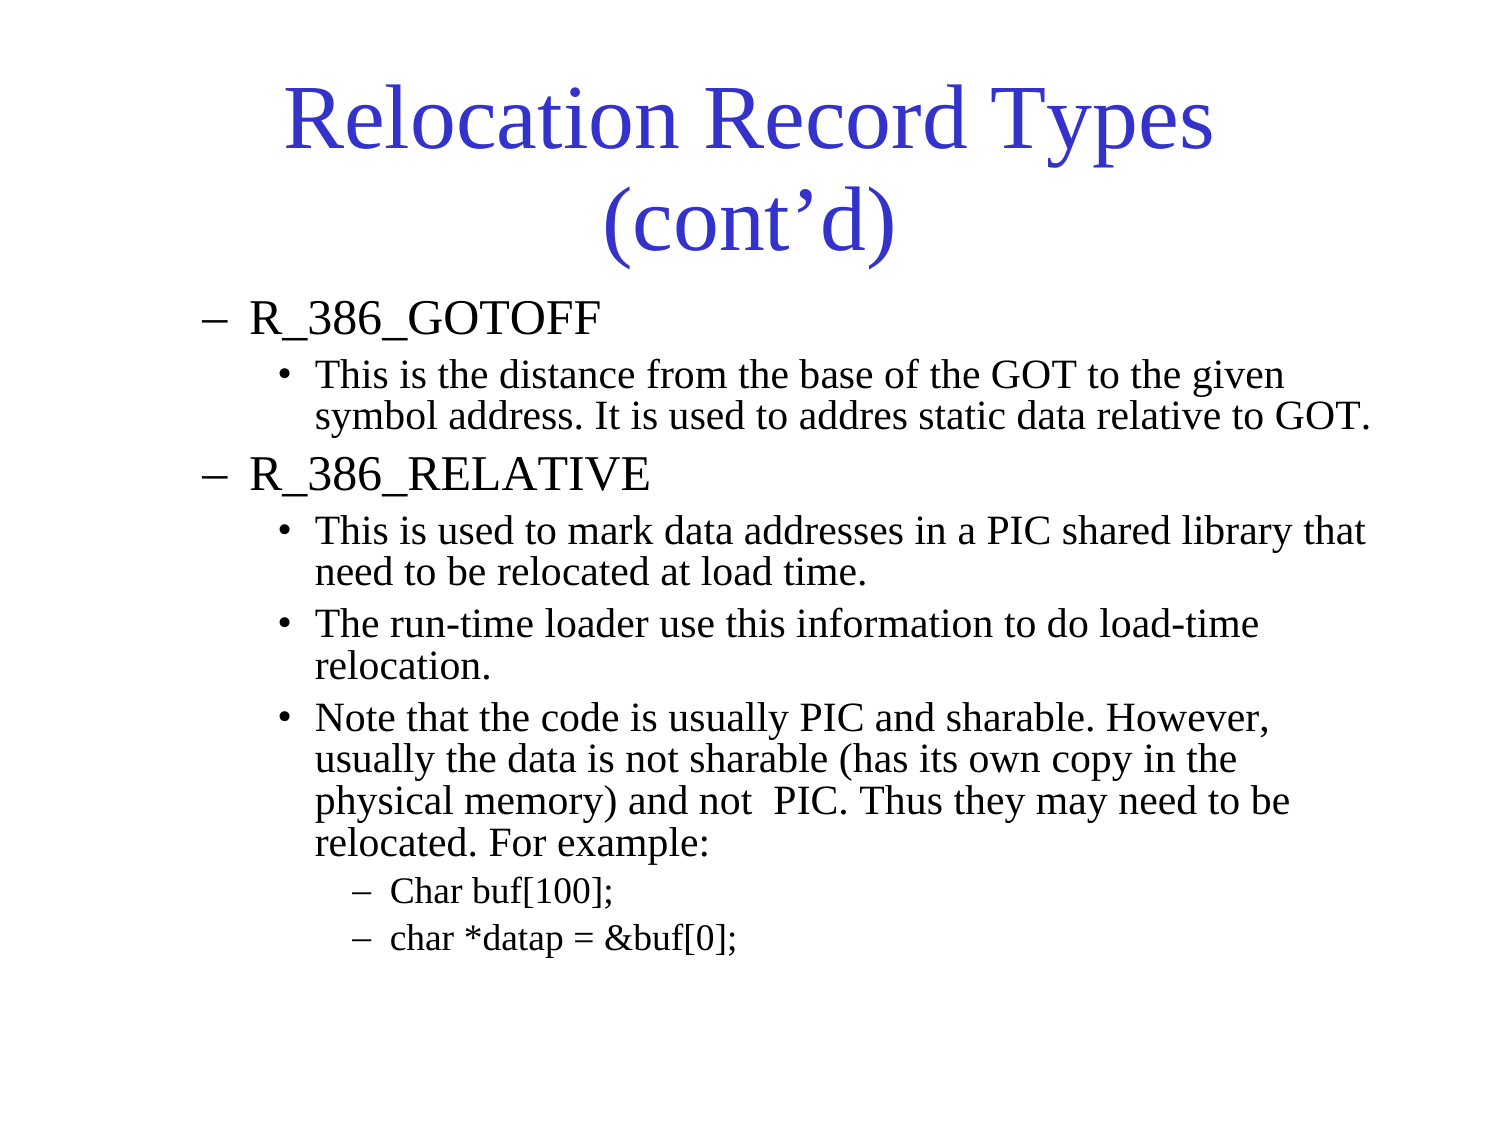

# Relocation Record Types (cont’d)
R_386_GOTOFF
This is the distance from the base of the GOT to the given symbol address. It is used to addres static data relative to GOT.
R_386_RELATIVE
This is used to mark data addresses in a PIC shared library that need to be relocated at load time.
The run-time loader use this information to do load-time relocation.
Note that the code is usually PIC and sharable. However, usually the data is not sharable (has its own copy in the physical memory) and not PIC. Thus they may need to be relocated. For example:
Char buf[100];
char *datap = &buf[0];